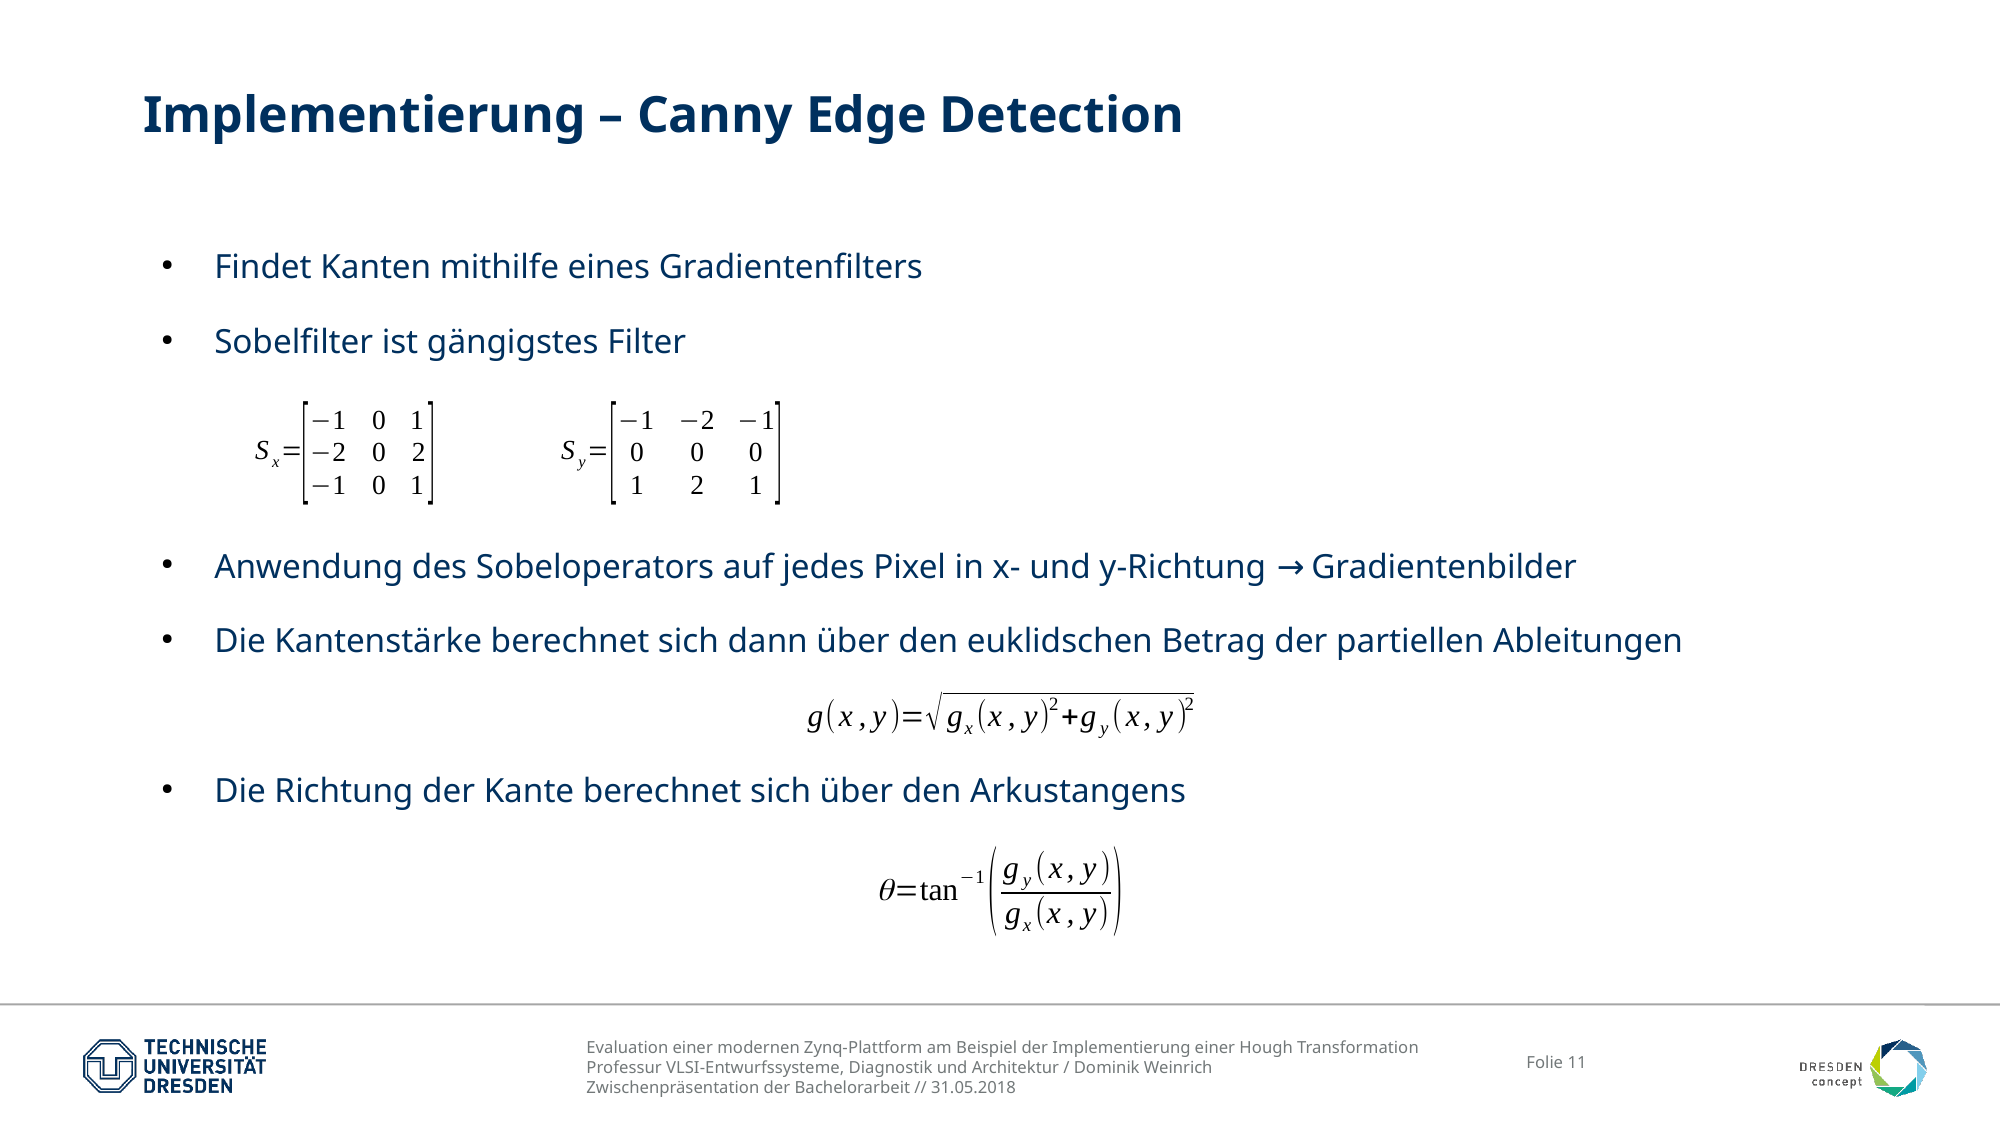

# Implementierung – Canny Edge Detection
Findet Kanten mithilfe eines Gradientenfilters
Sobelfilter ist gängigstes Filter
Anwendung des Sobeloperators auf jedes Pixel in x- und y-Richtung → Gradientenbilder
Die Kantenstärke berechnet sich dann über den euklidschen Betrag der partiellen Ableitungen
Die Richtung der Kante berechnet sich über den Arkustangens